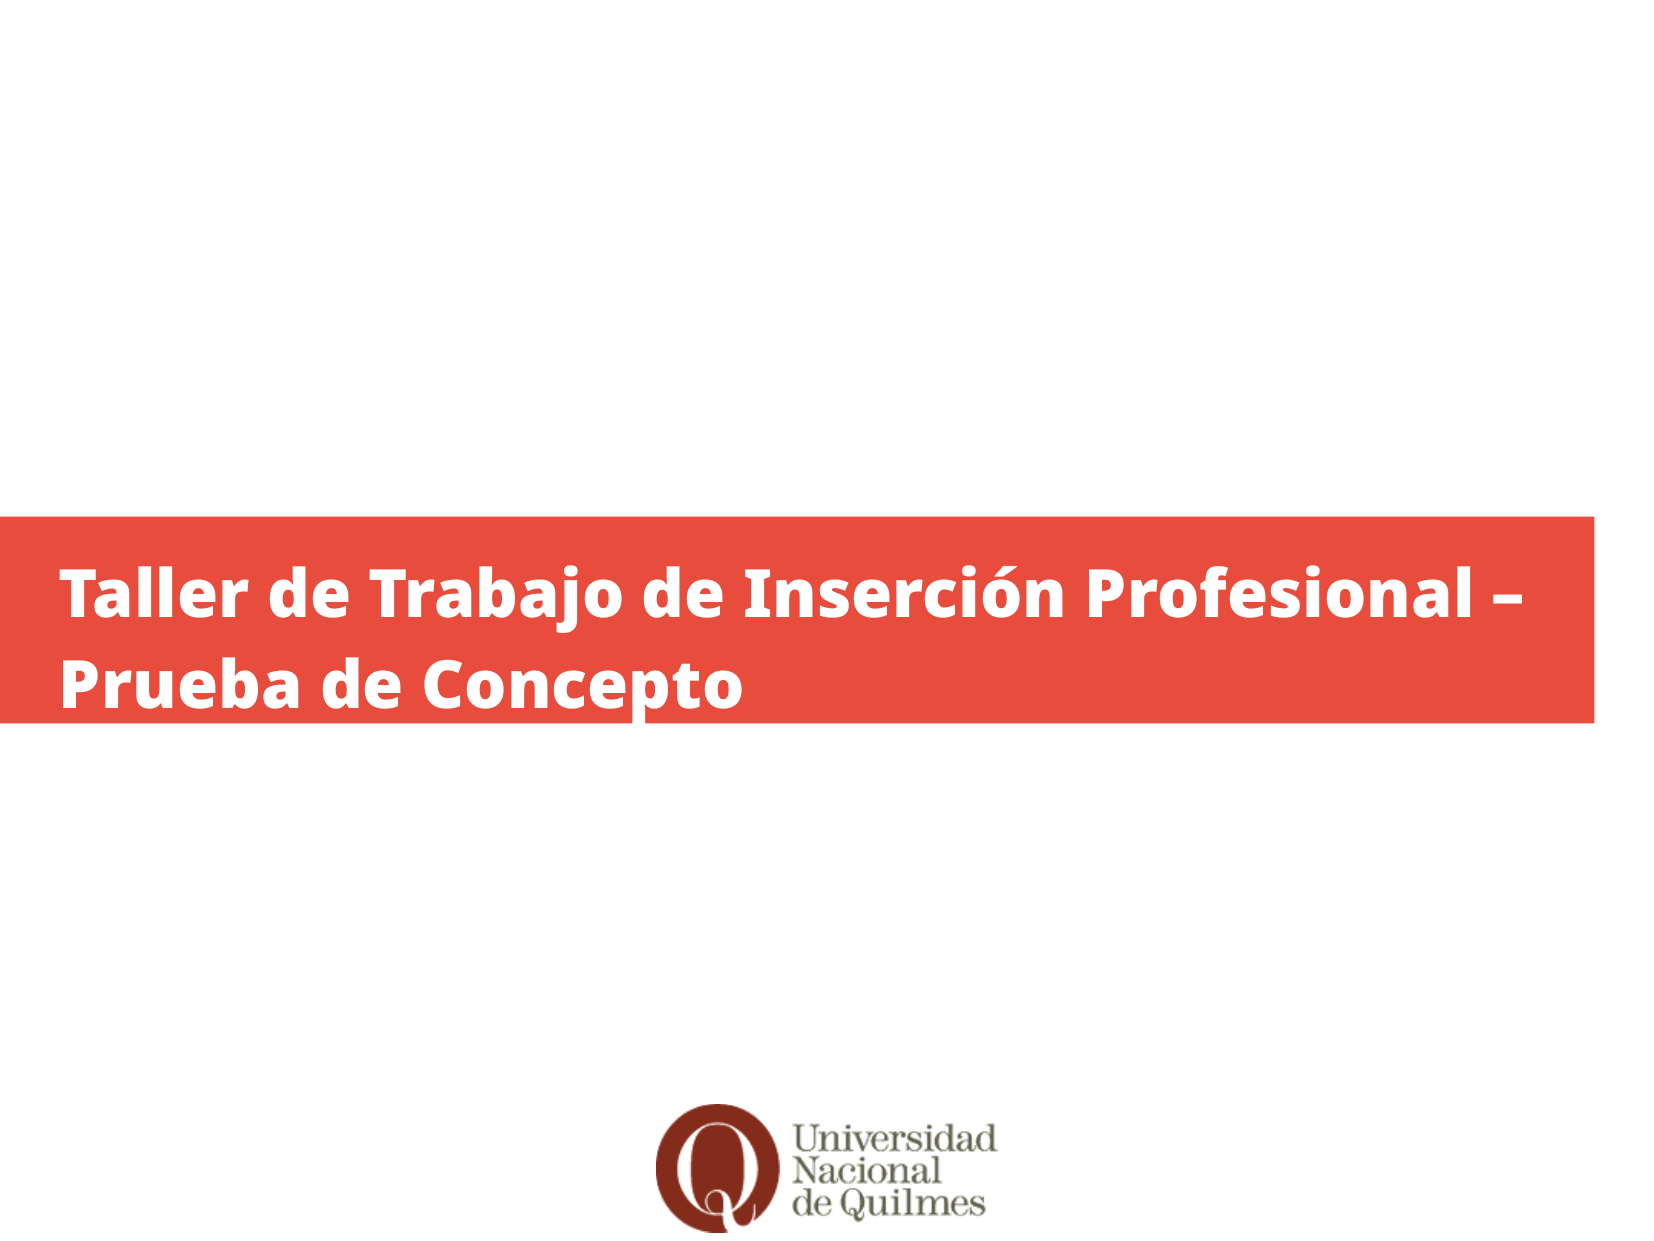

# Taller de Trabajo de Inserción Profesional – Prueba de Concepto